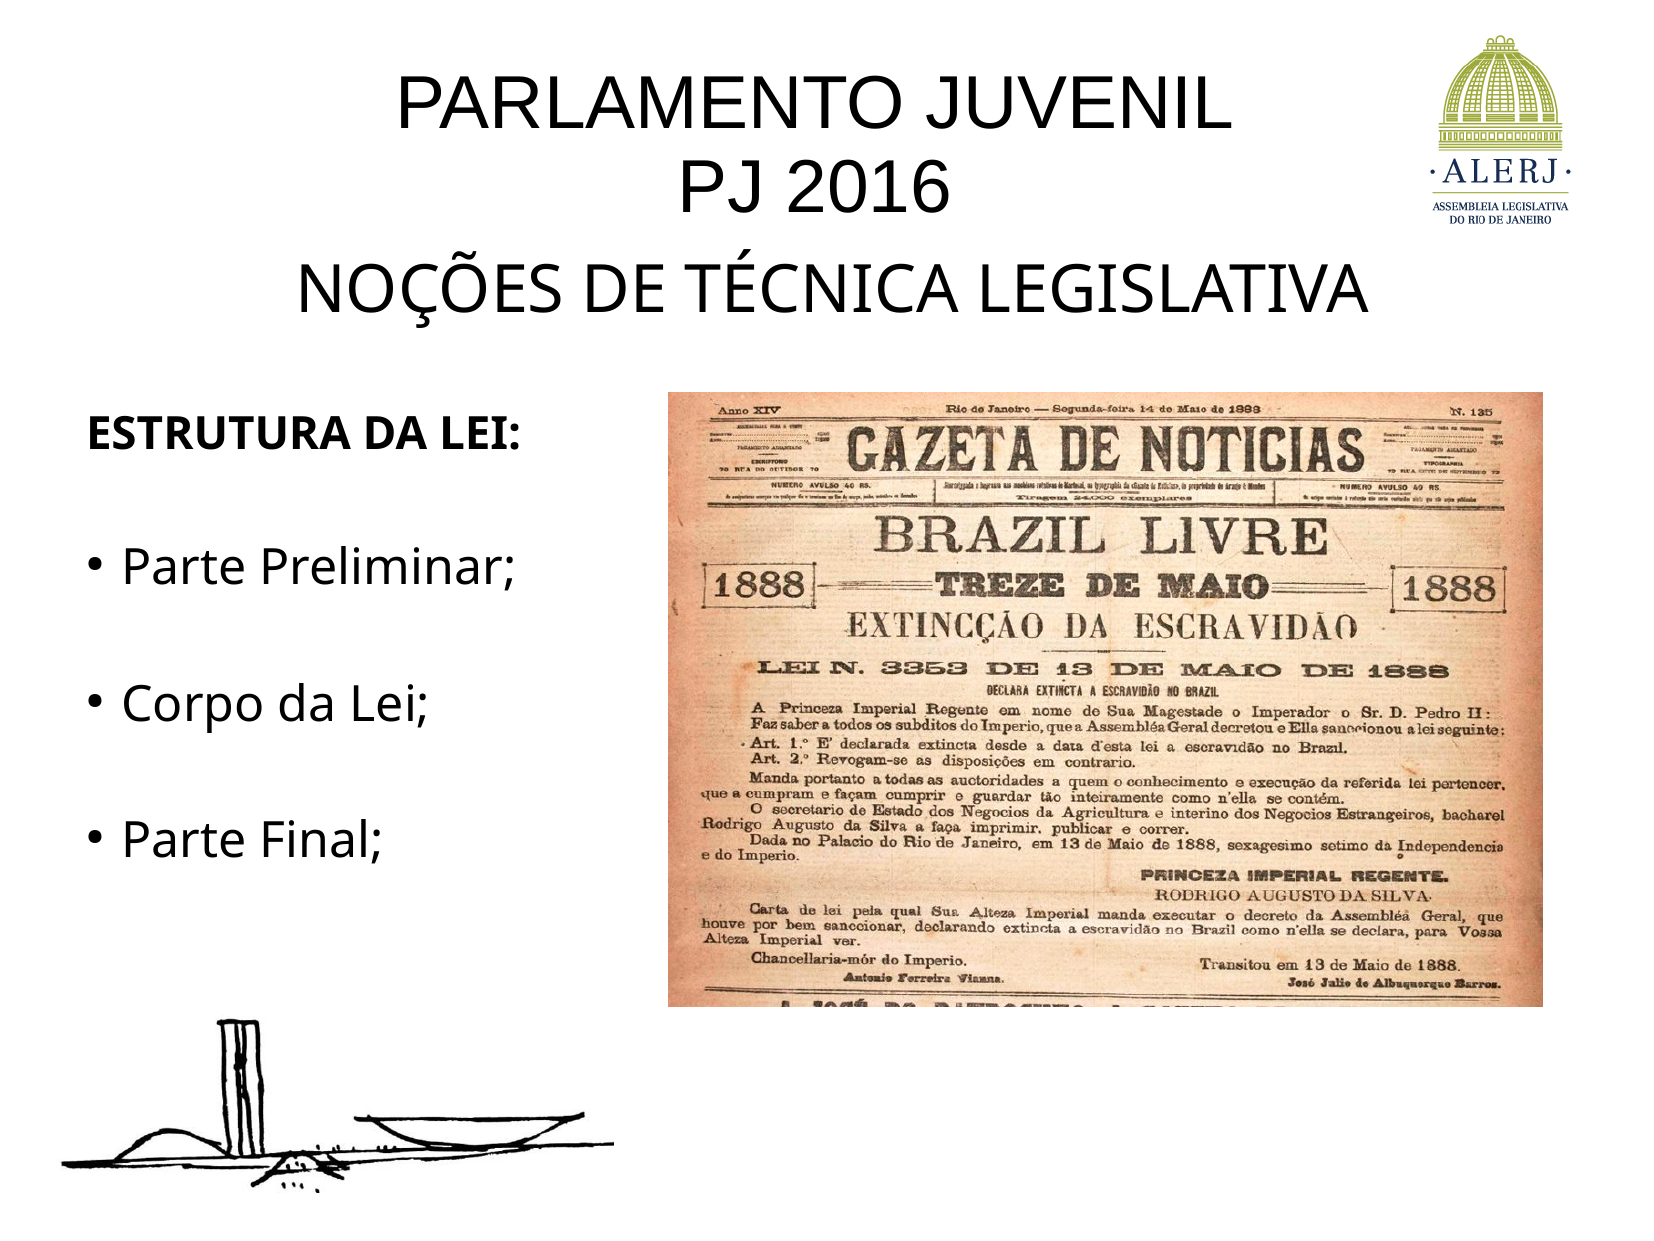

# PARLAMENTO JUVENIL PJ 2016
NOÇÕES DE TÉCNICA LEGISLATIVA
ESTRUTURA DA LEI:
Parte Preliminar;
Corpo da Lei;
Parte Final;